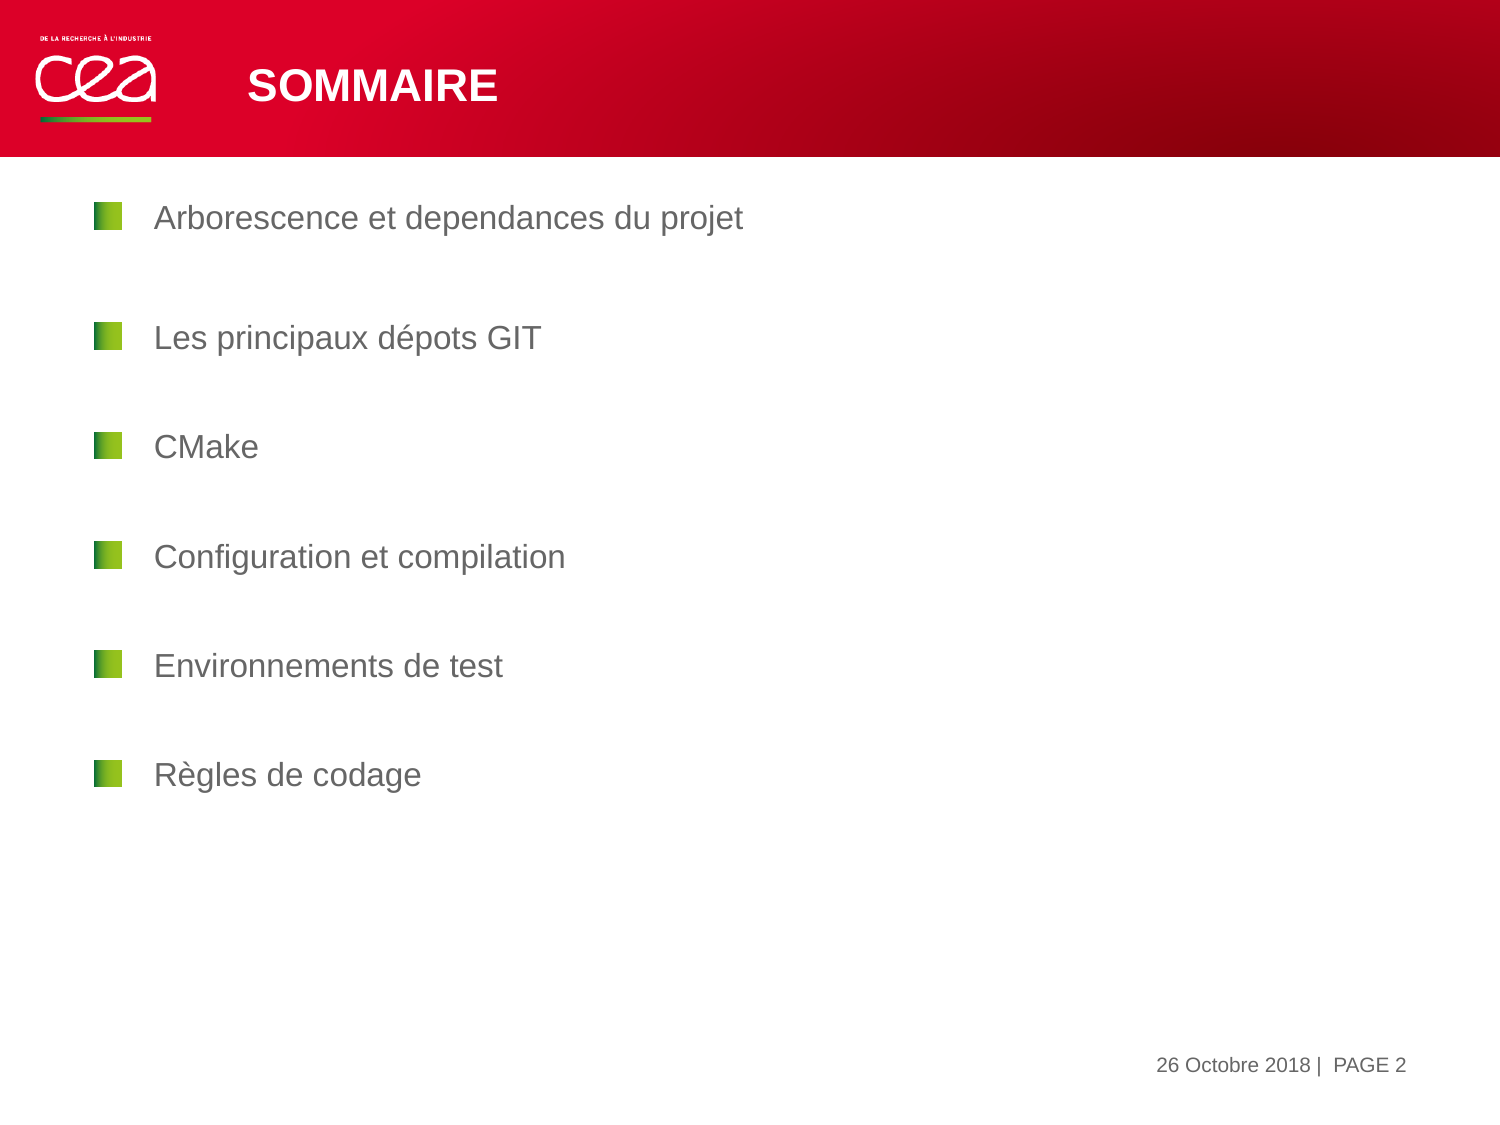

# sommaire
Arborescence et dependances du projet
Les principaux dépots GIT
CMake
Configuration et compilation
Environnements de test
Règles de codage
| PAGE
26 Octobre 2018